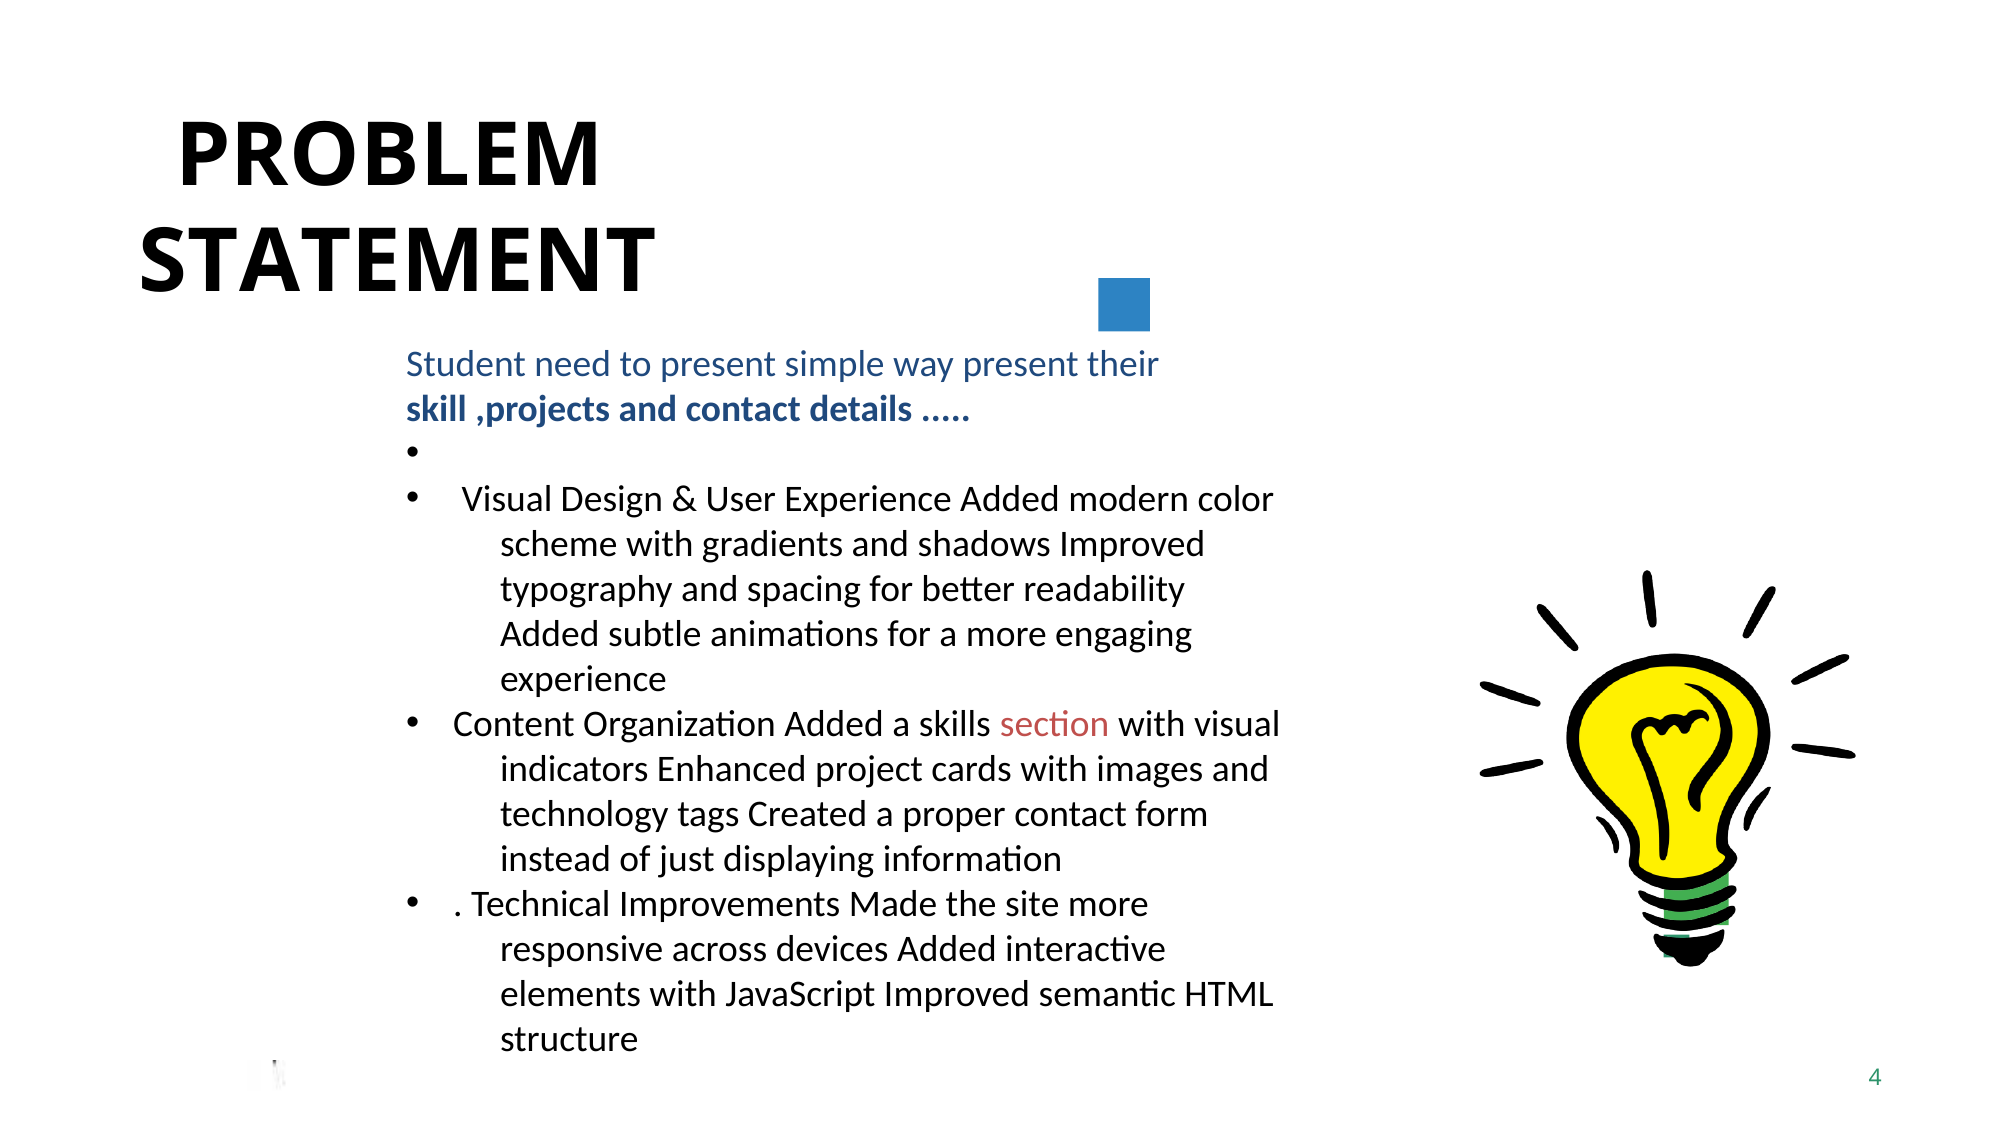

# PROBLEM	STATEMENT
Student need to present simple way present their skill ,projects and contact details .....
 Visual Design & User Experience Added modern color scheme with gradients and shadows Improved typography and spacing for better readability Added subtle animations for a more engaging experience
Content Organization Added a skills section with visual indicators Enhanced project cards with images and technology tags Created a proper contact form instead of just displaying information
. Technical Improvements Made the site more responsive across devices Added interactive elements with JavaScript Improved semantic HTML structure